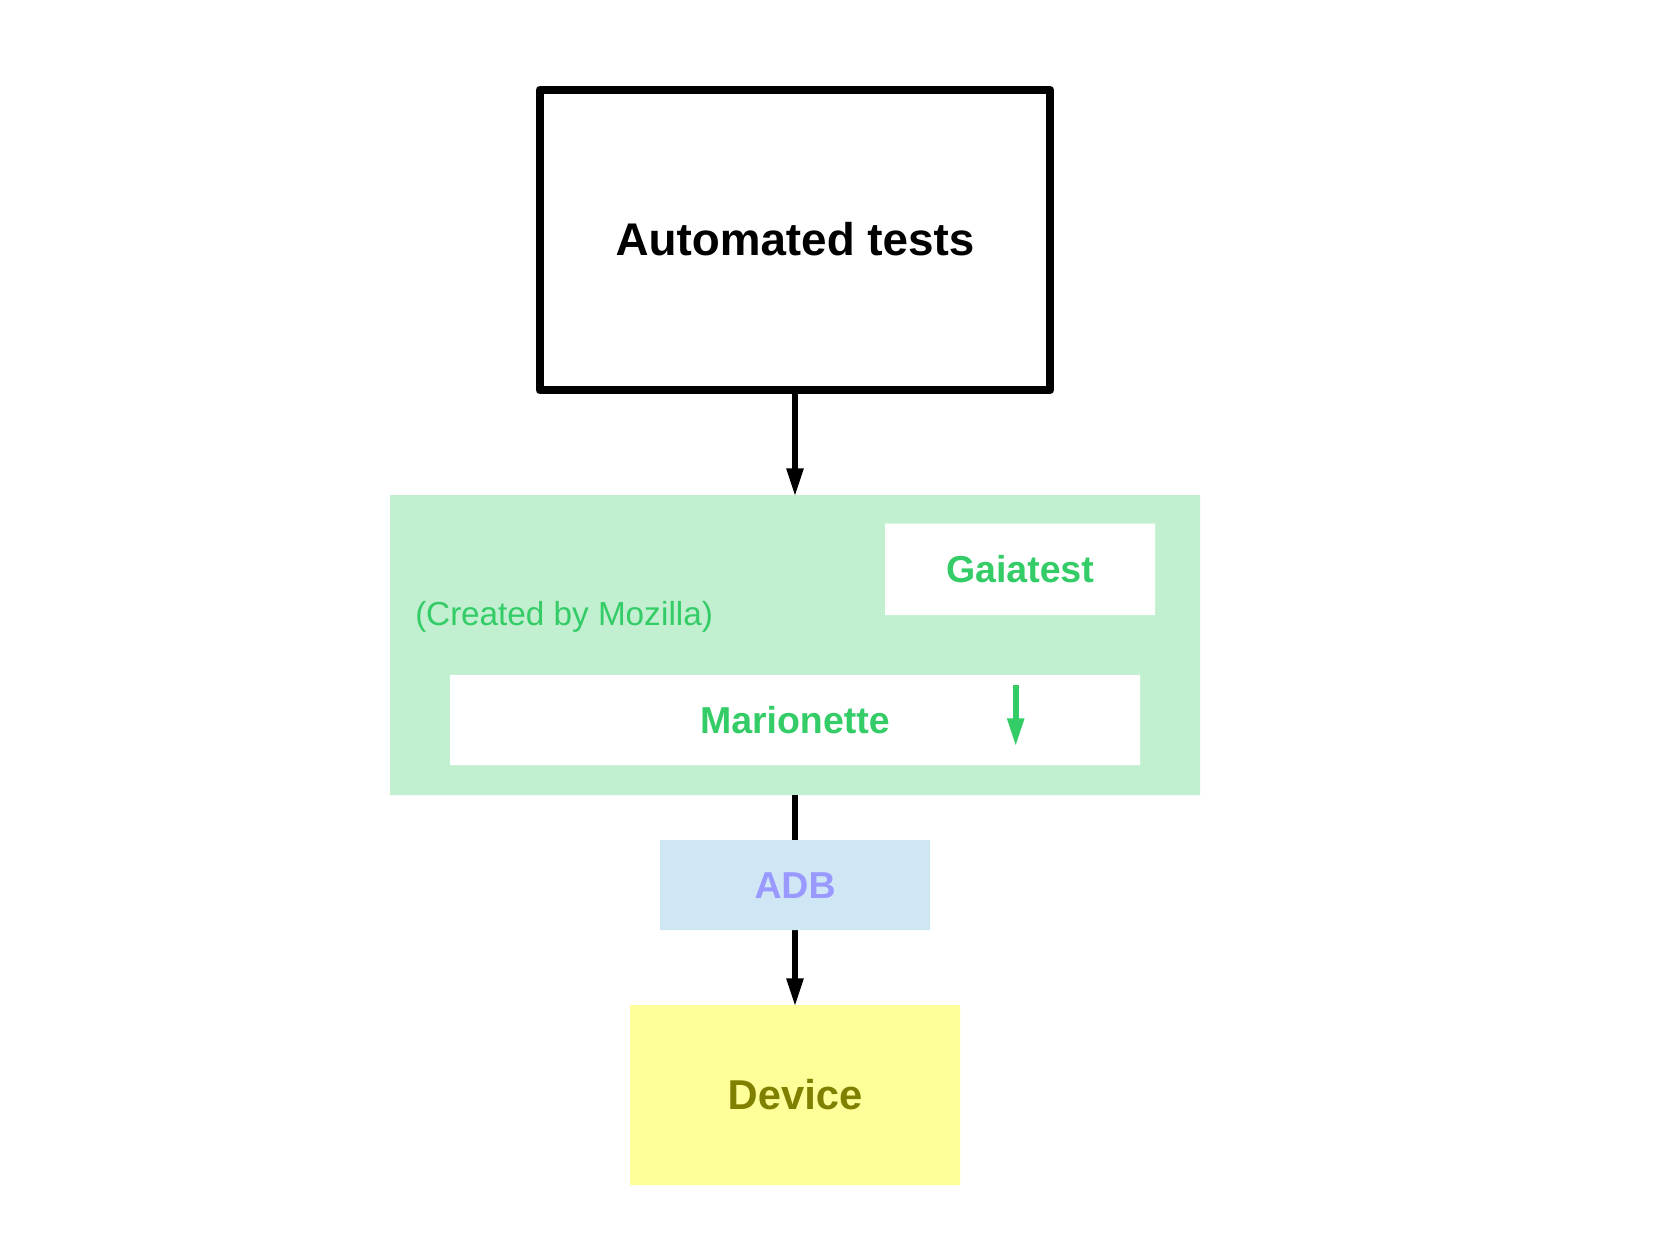

Automated tests
Gaiatest
(Created by Mozilla)
Marionette
ADB
Device